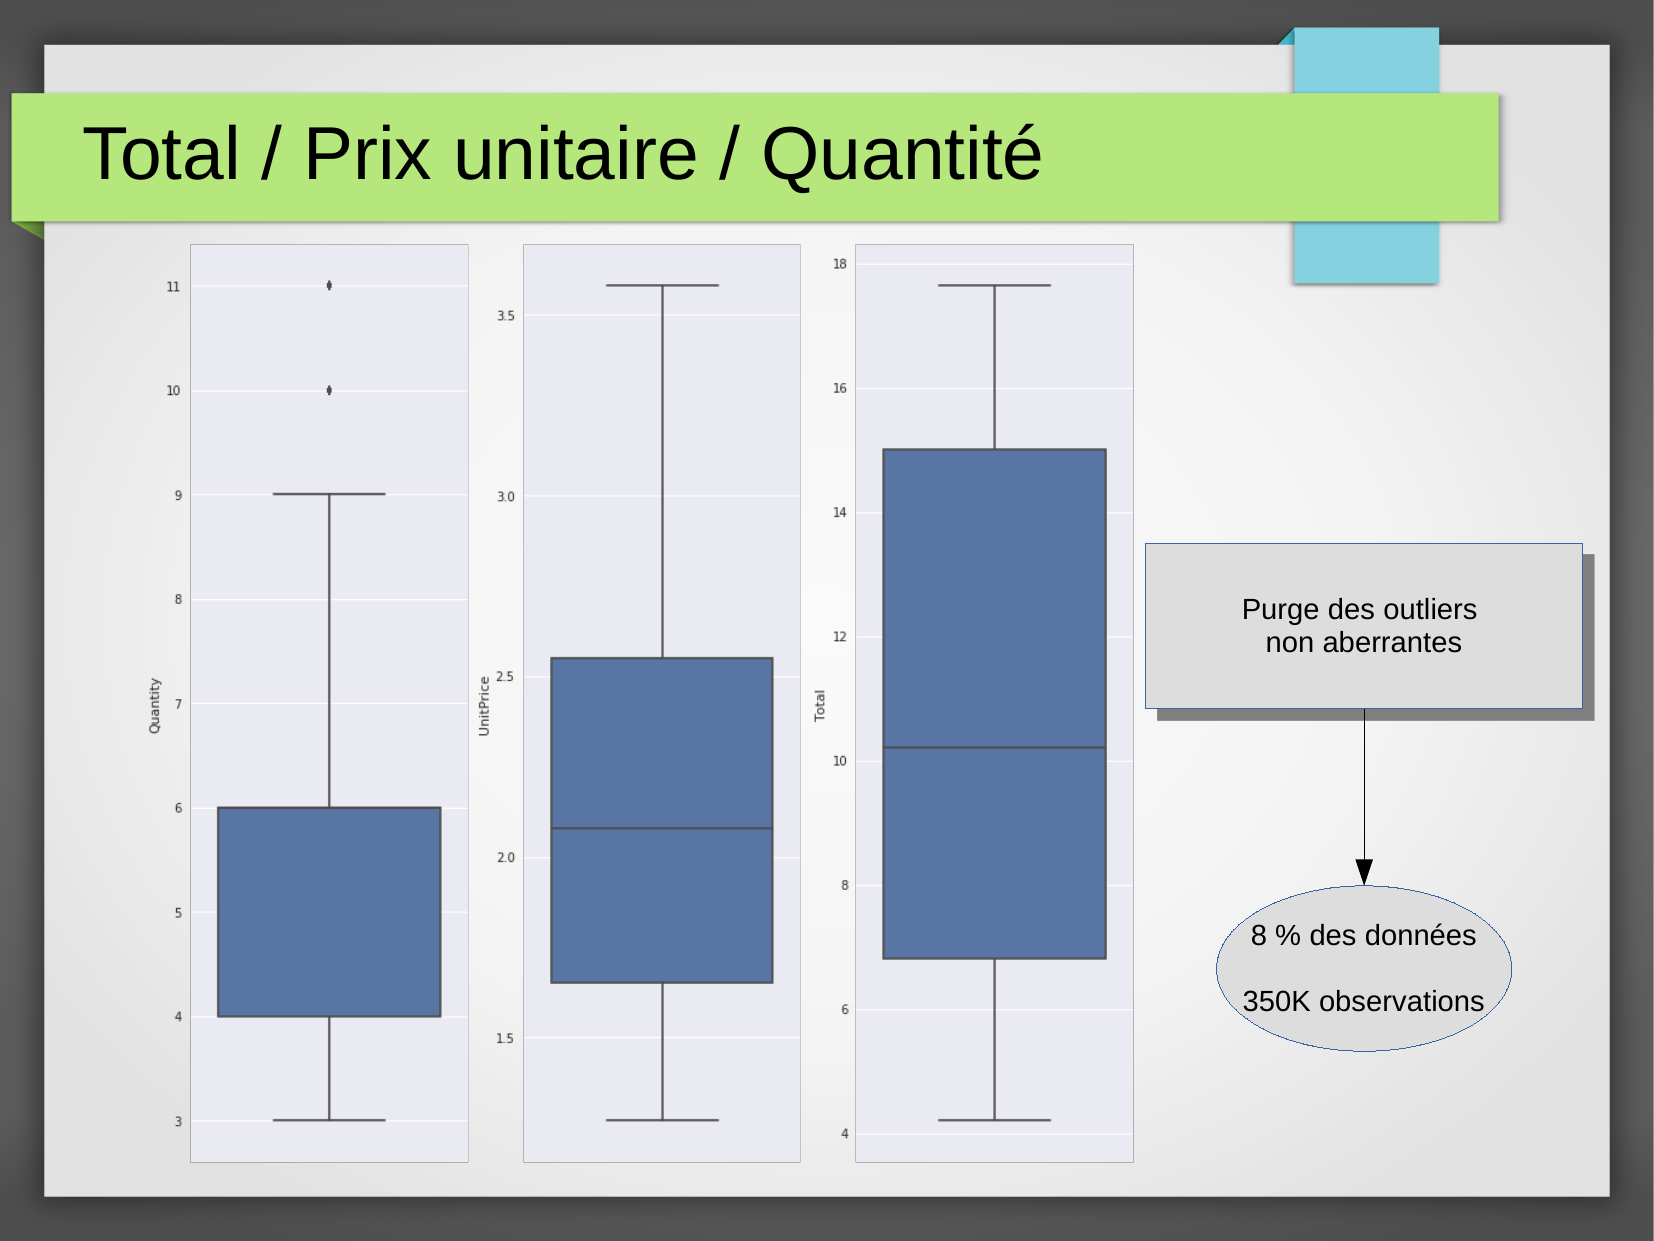

# Total / Prix unitaire / Quantité
Purge des outliers
non aberrantes
8 % des données
350K observations